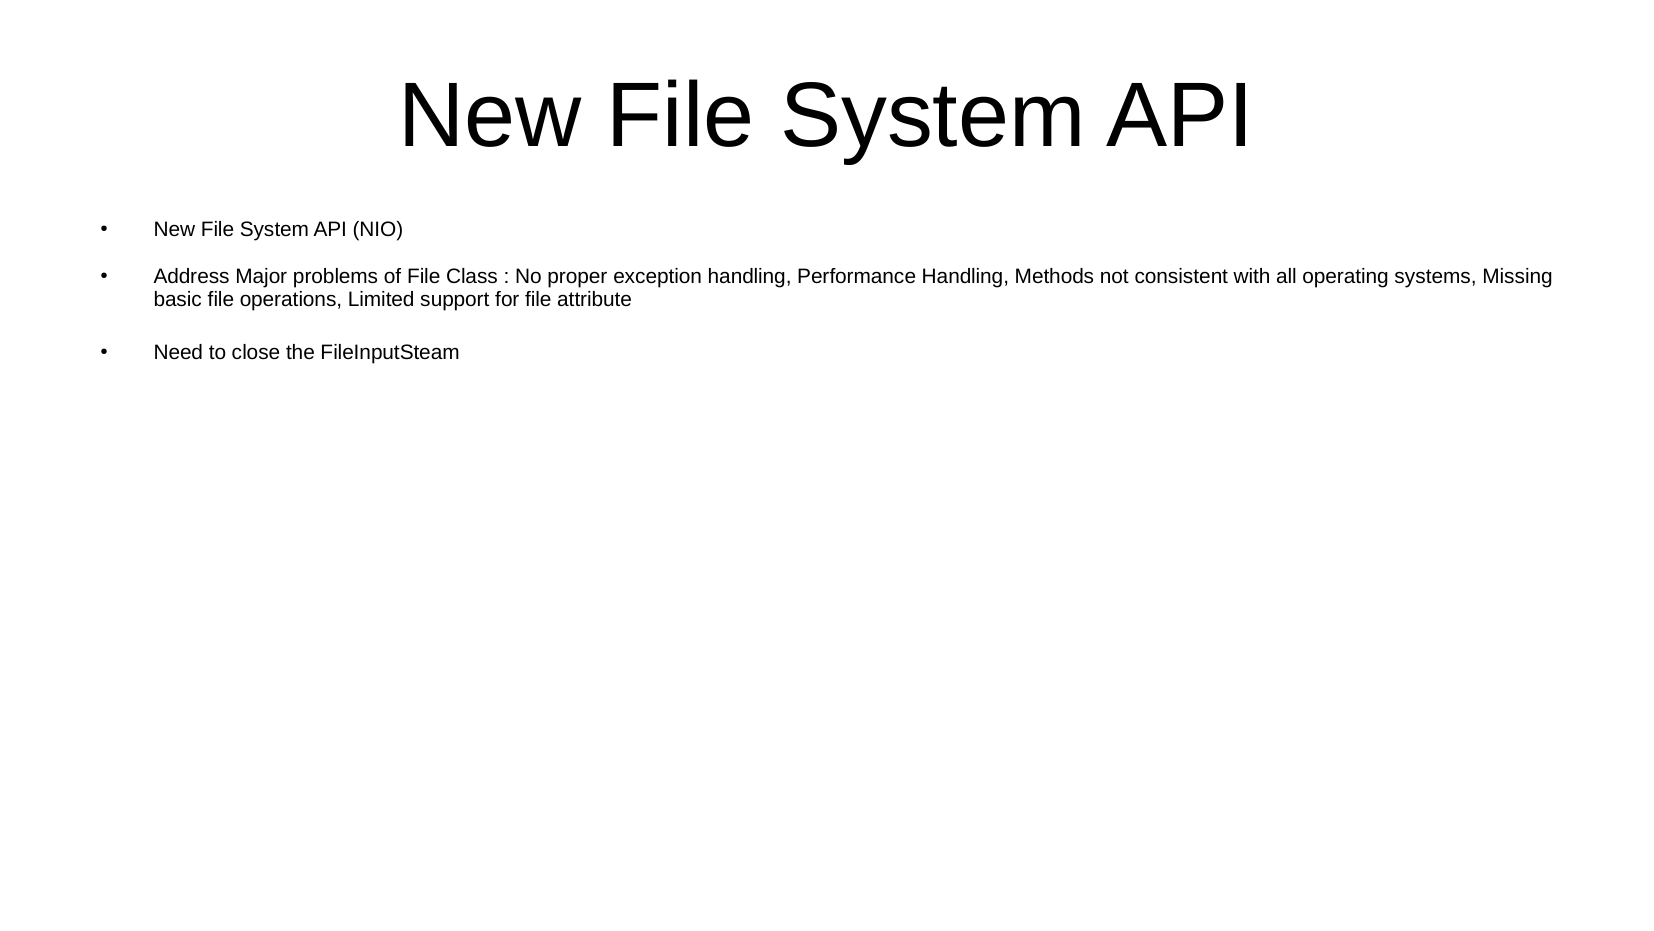

# New File System API
New File System API (NIO)
Address Major problems of File Class : No proper exception handling, Performance Handling, Methods not consistent with all operating systems, Missing basic file operations, Limited support for file attribute
Need to close the FileInputSteam